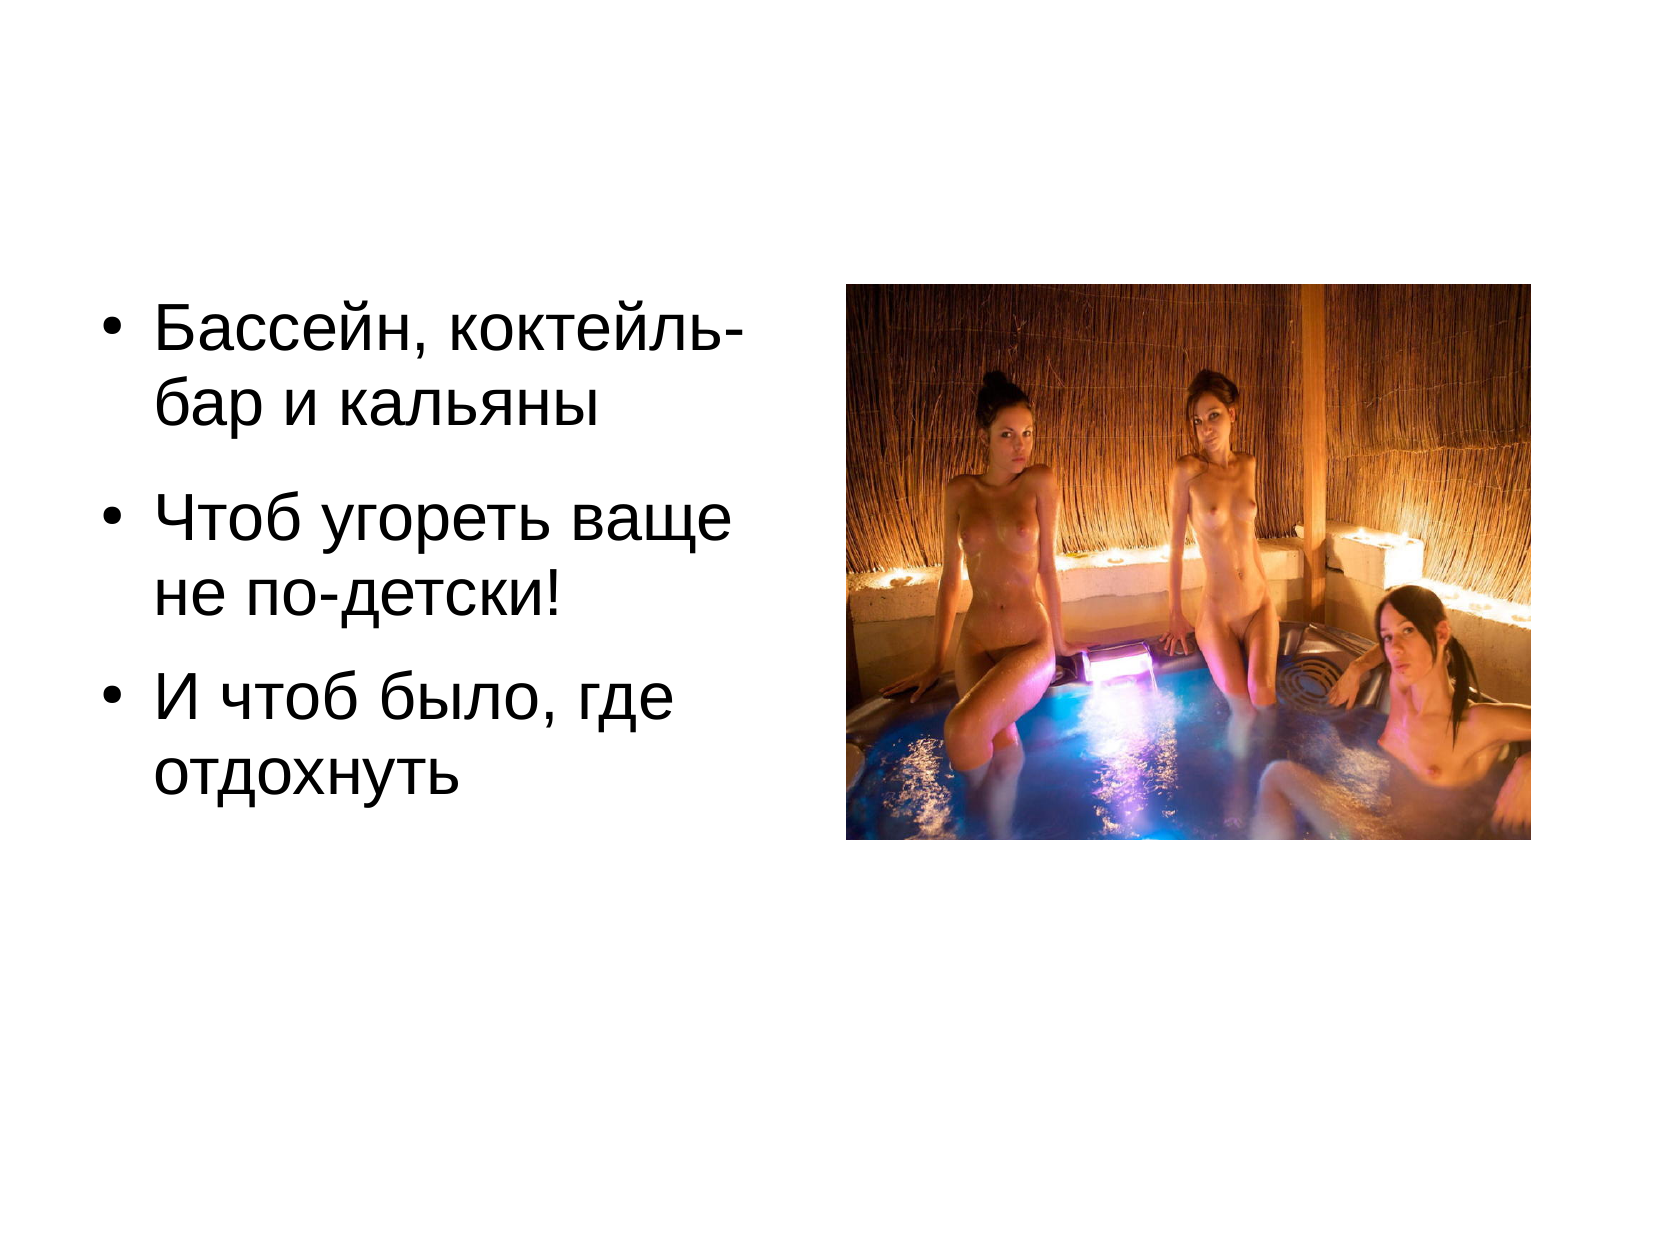

#
Бассейн, коктейль-бар и кальяны
Чтоб угореть ваще не по-детски!
И чтоб было, где отдохнуть